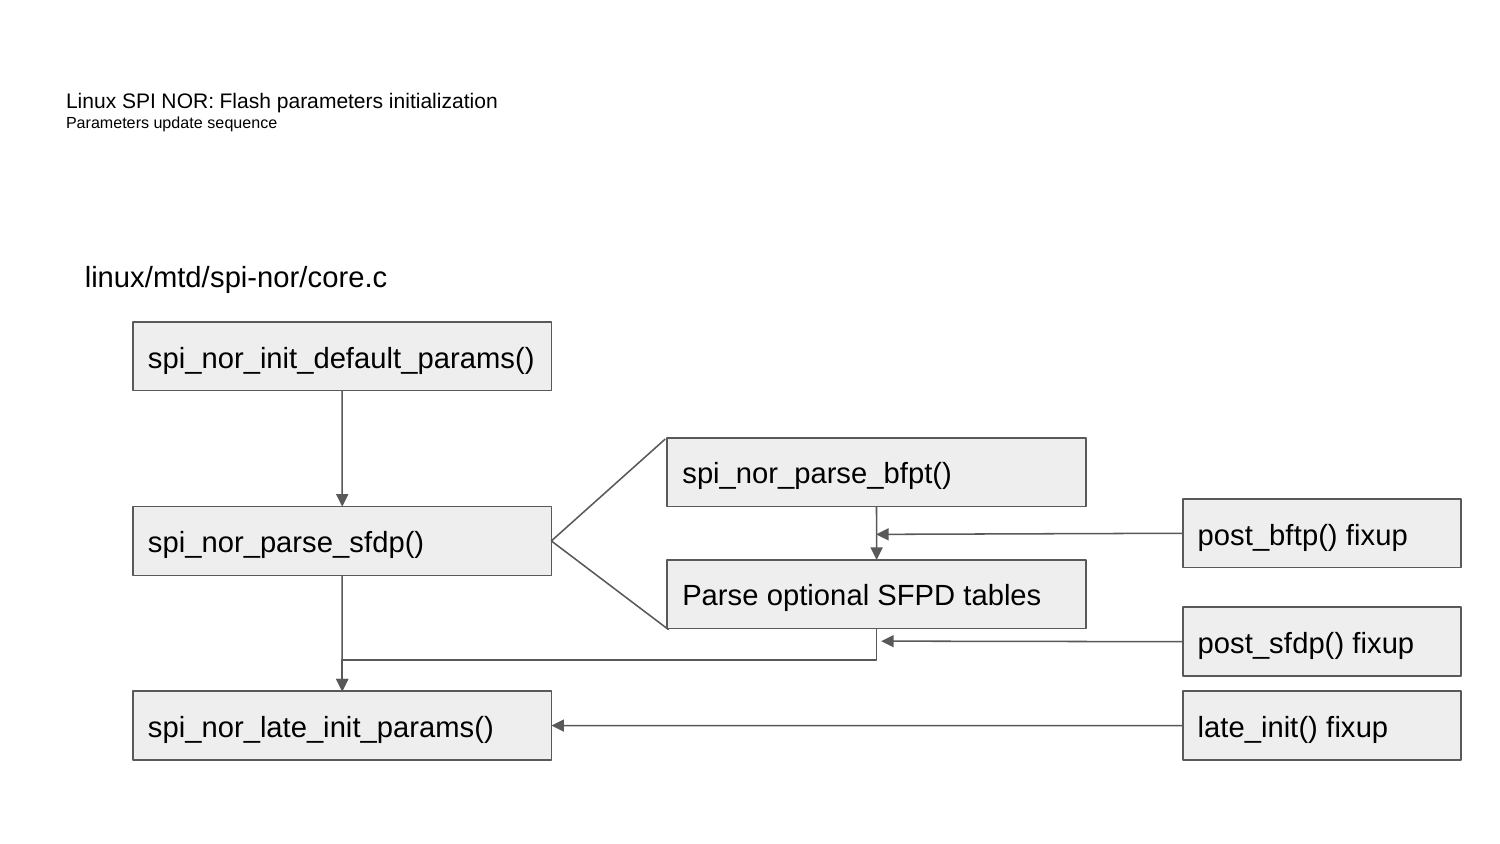

# Linux SPI NOR: Flash parameters initialization Parameters update sequence
linux/mtd/spi-nor/core.c
spi_nor_init_default_params()
spi_nor_parse_bfpt()
post_bftp() fixup
spi_nor_parse_sfdp()
Parse optional SFPD tables
post_sfdp() fixup
spi_nor_late_init_params()
late_init() fixup